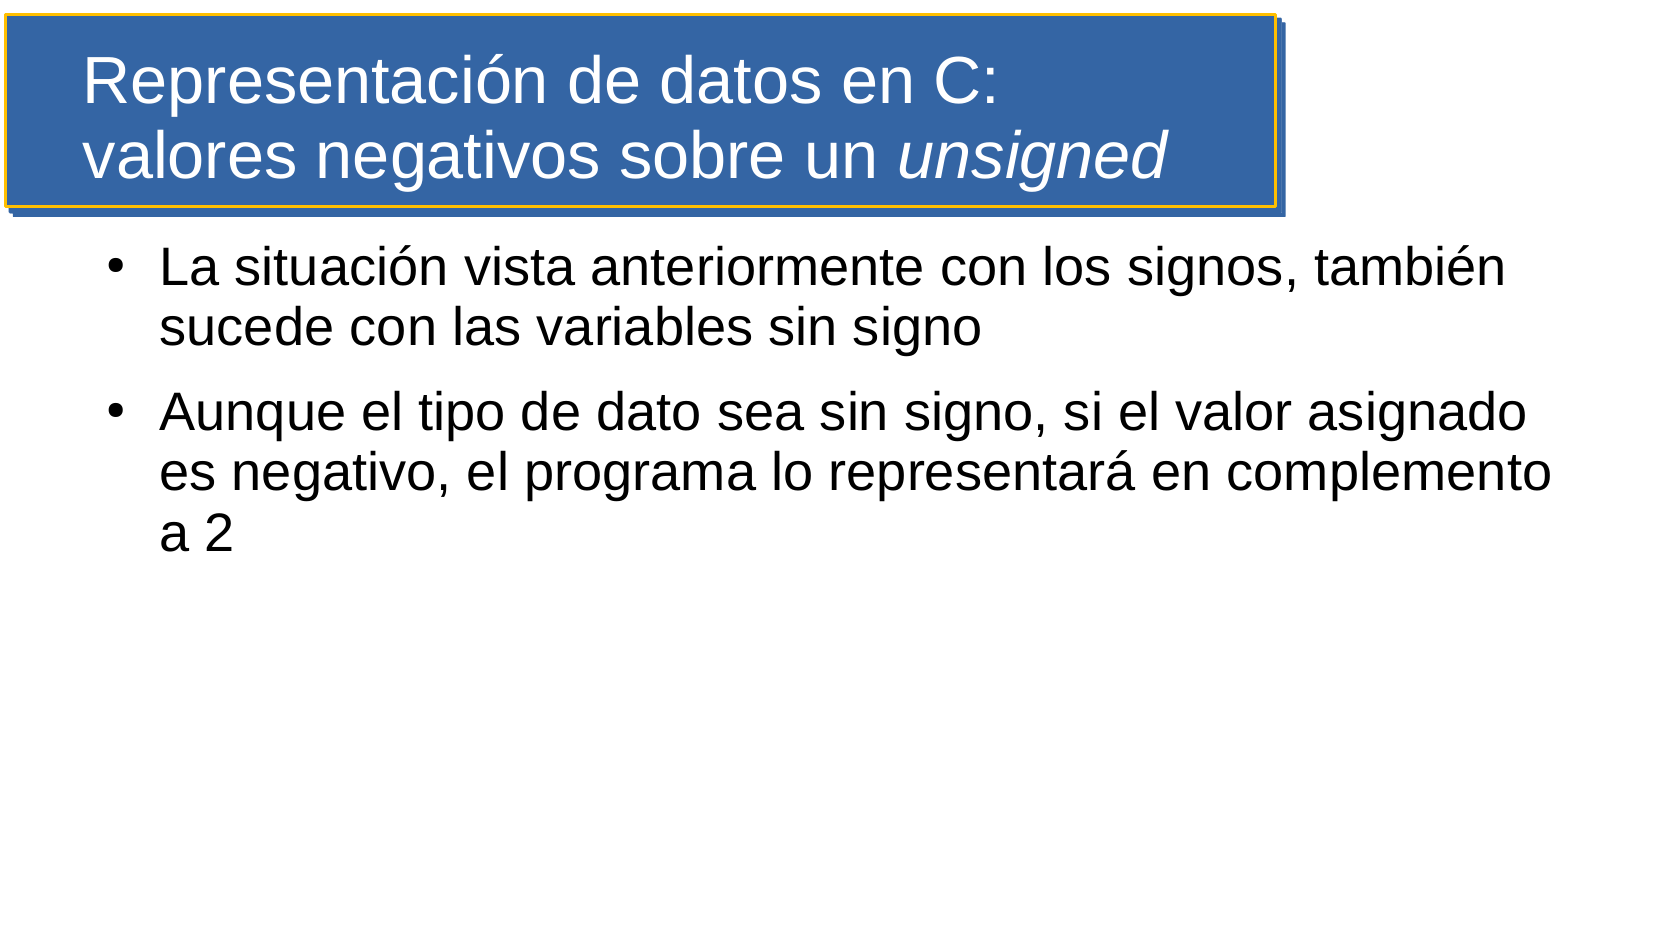

# Representación de datos en C: valores negativos sobre un unsigned
La situación vista anteriormente con los signos, también sucede con las variables sin signo
Aunque el tipo de dato sea sin signo, si el valor asignado es negativo, el programa lo representará en complemento a 2